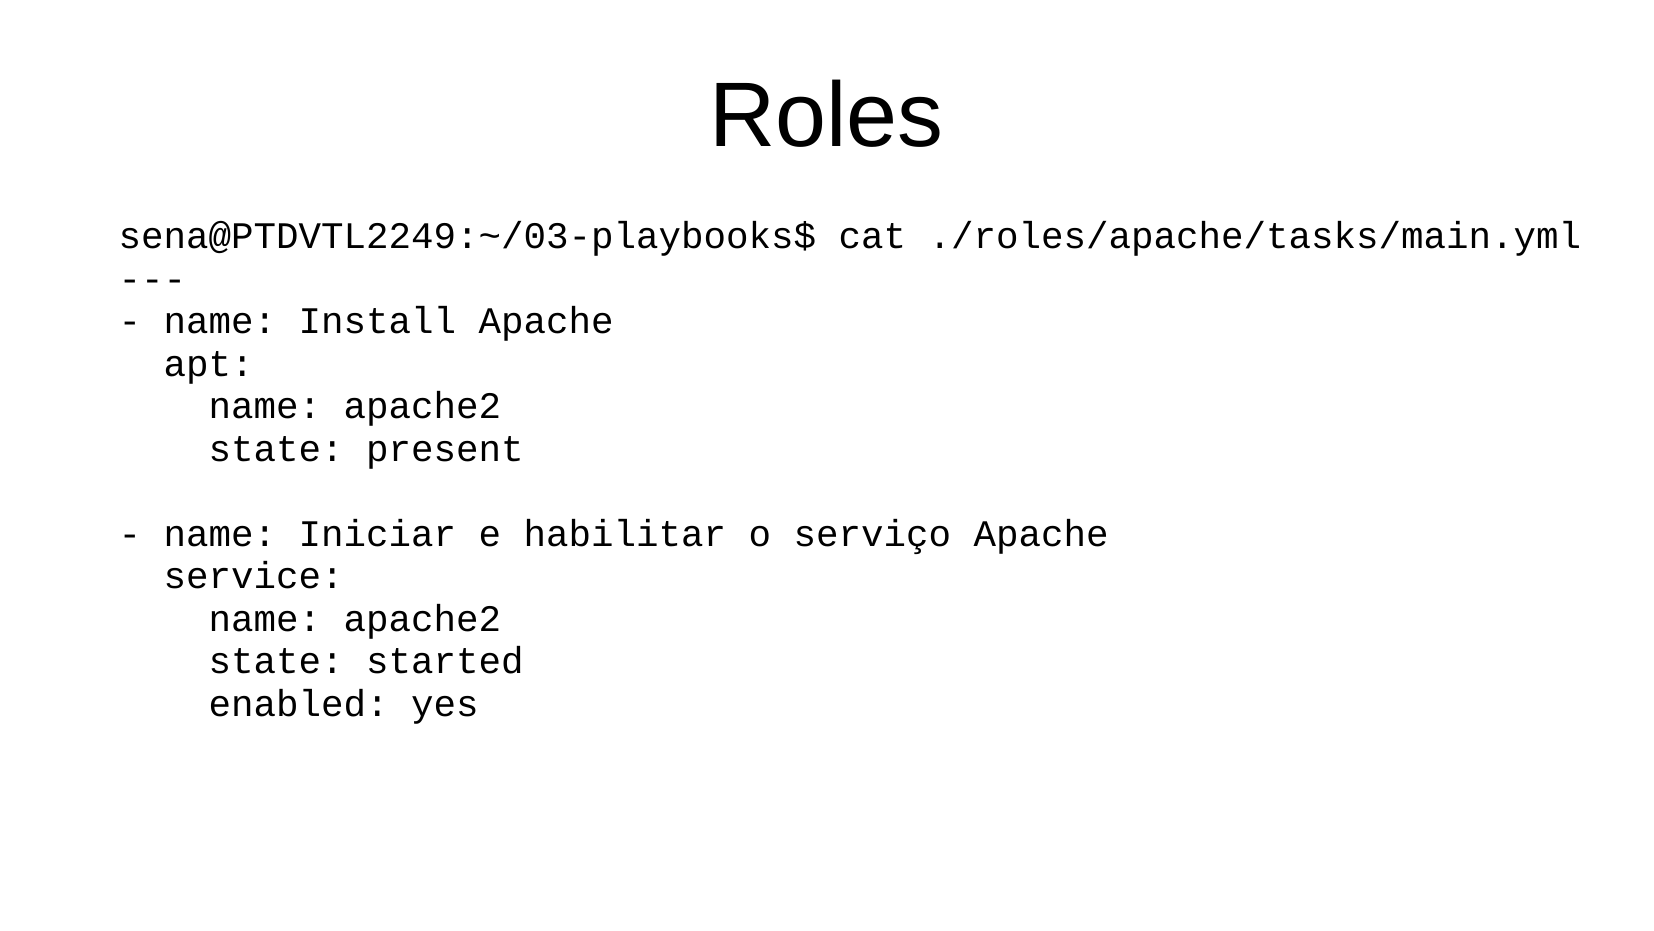

# Roles
sena@PTDVTL2249:~/03-playbooks$ cat ./roles/apache/tasks/main.yml
---
- name: Install Apache
 apt:
 name: apache2
 state: present
- name: Iniciar e habilitar o serviço Apache
 service:
 name: apache2
 state: started
 enabled: yes